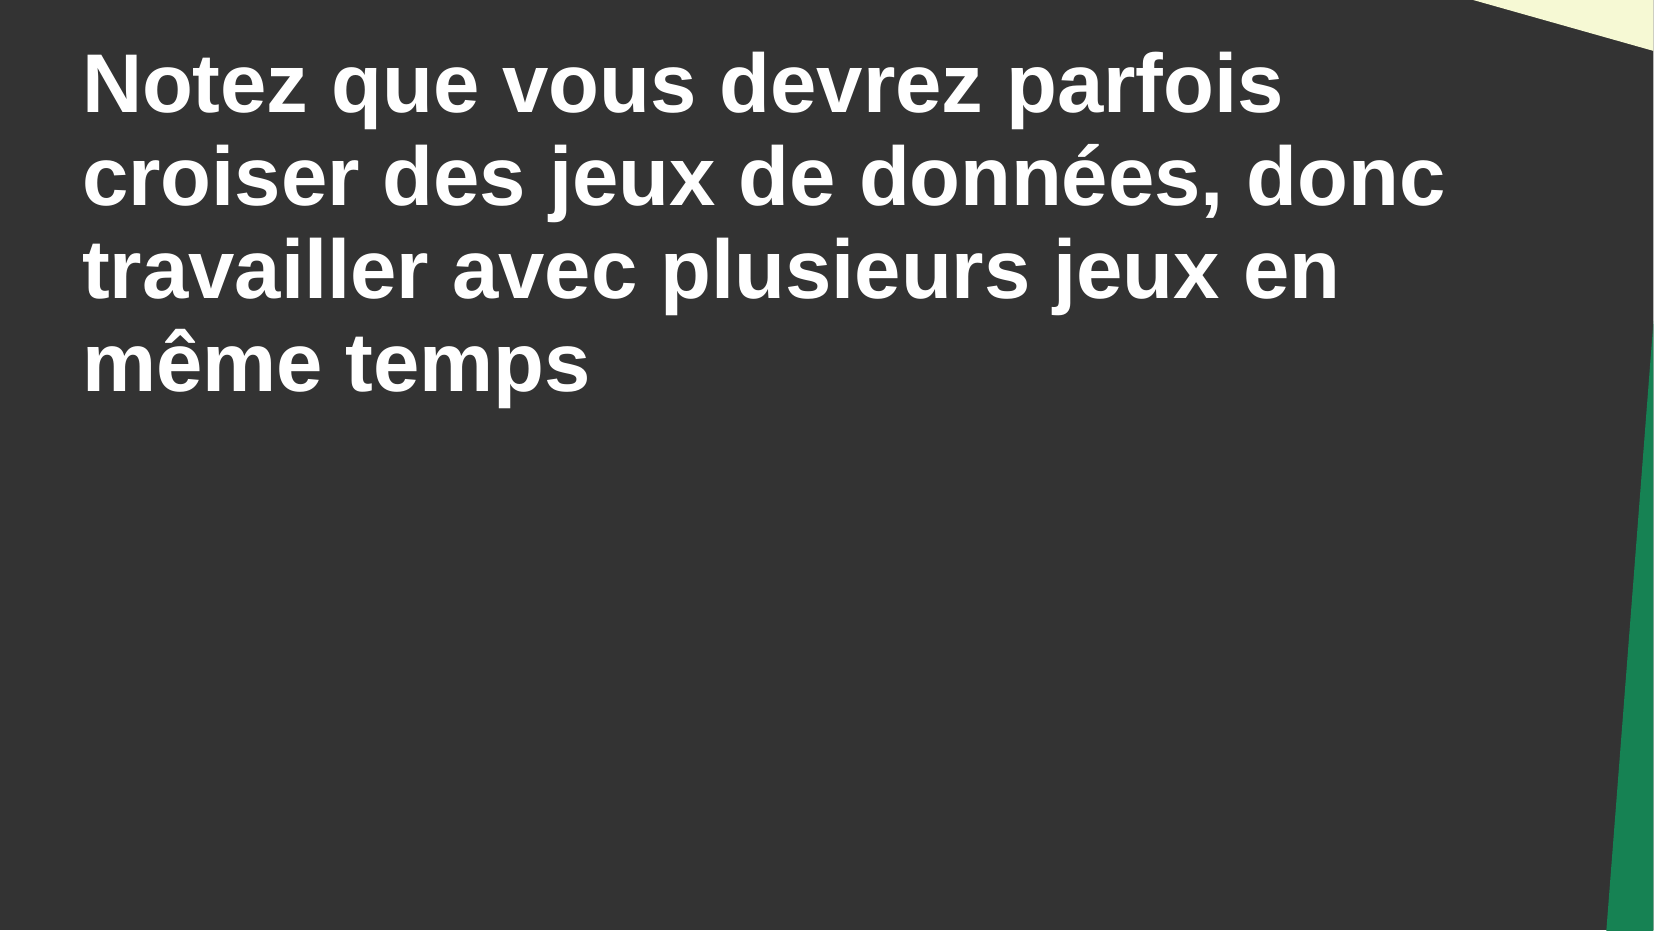

# Notez que vous devrez parfois croiser des jeux de données, donc travailler avec plusieurs jeux en même temps